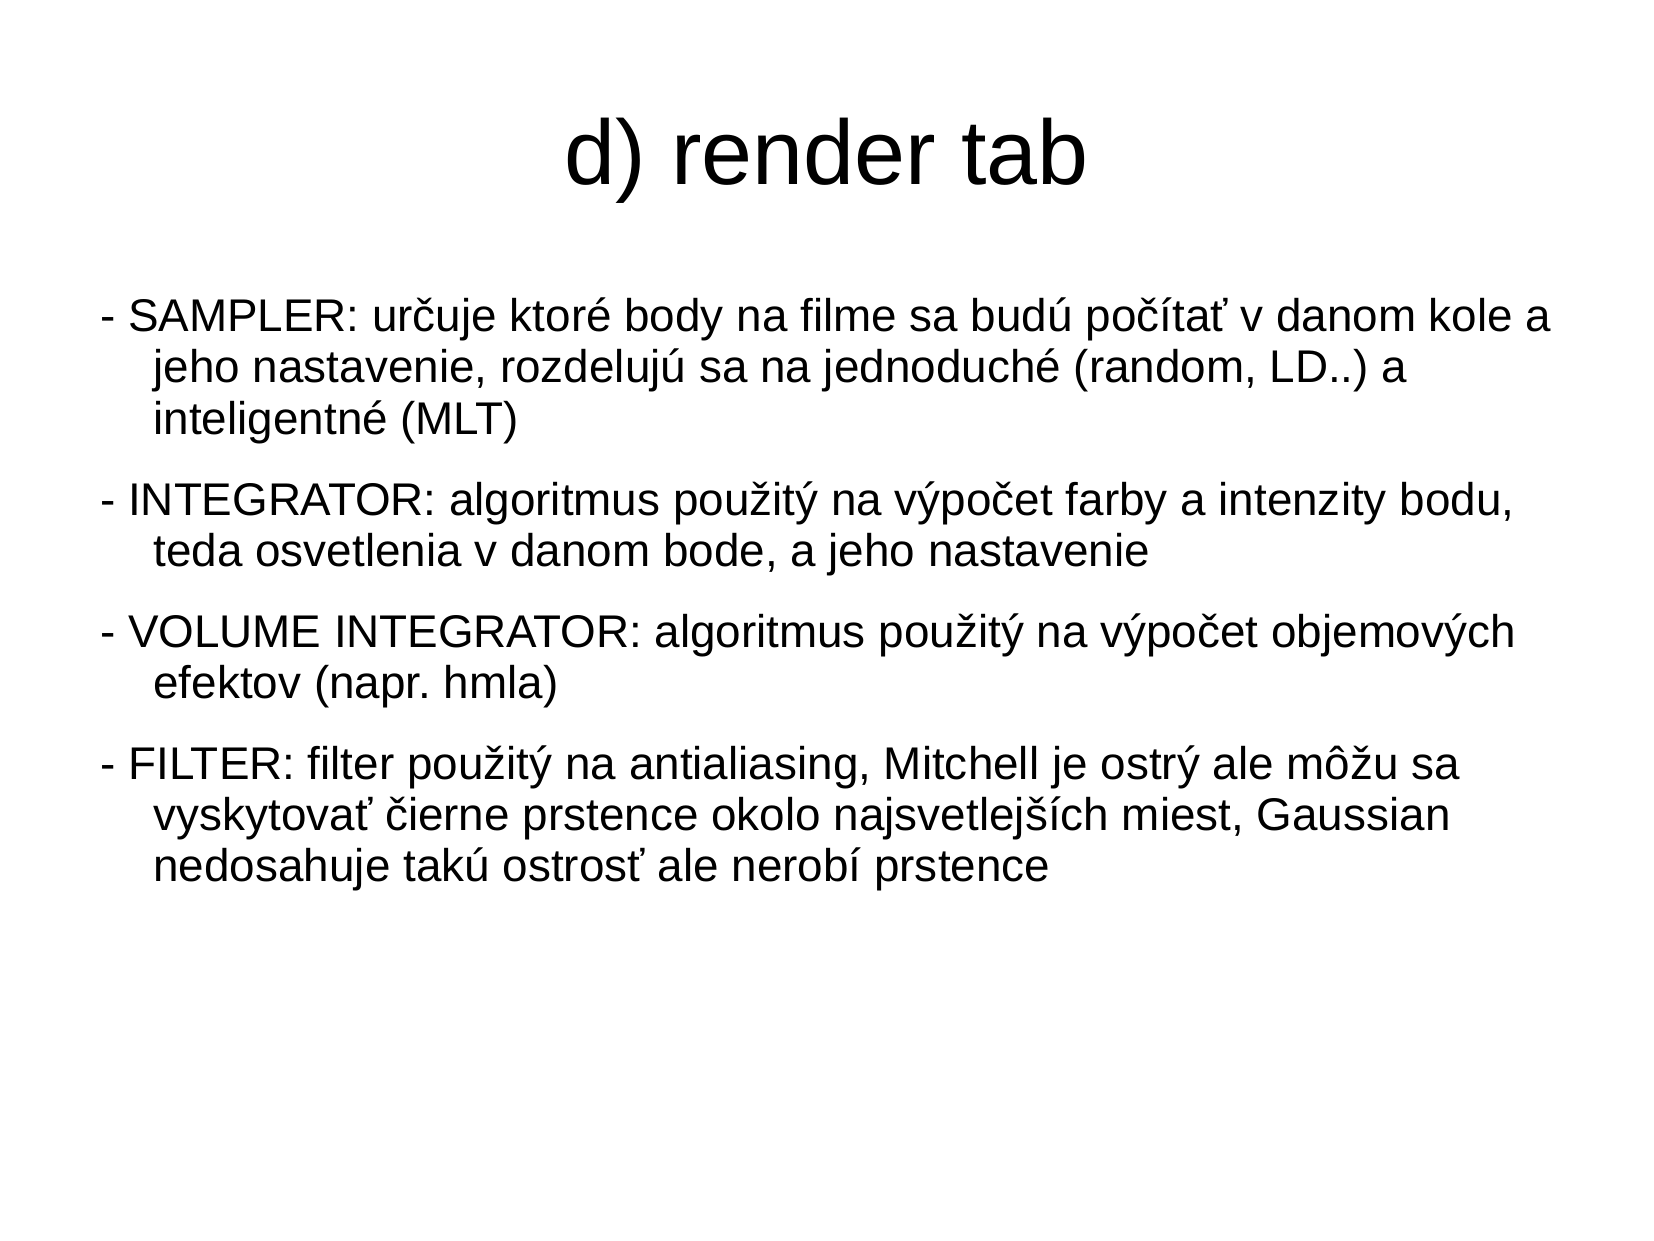

# d) render tab
- SAMPLER: určuje ktoré body na filme sa budú počítať v danom kole a jeho nastavenie, rozdelujú sa na jednoduché (random, LD..) a inteligentné (MLT)
- INTEGRATOR: algoritmus použitý na výpočet farby a intenzity bodu, teda osvetlenia v danom bode, a jeho nastavenie
- VOLUME INTEGRATOR: algoritmus použitý na výpočet objemových efektov (napr. hmla)
- FILTER: filter použitý na antialiasing, Mitchell je ostrý ale môžu sa vyskytovať čierne prstence okolo najsvetlejších miest, Gaussian nedosahuje takú ostrosť ale nerobí prstence